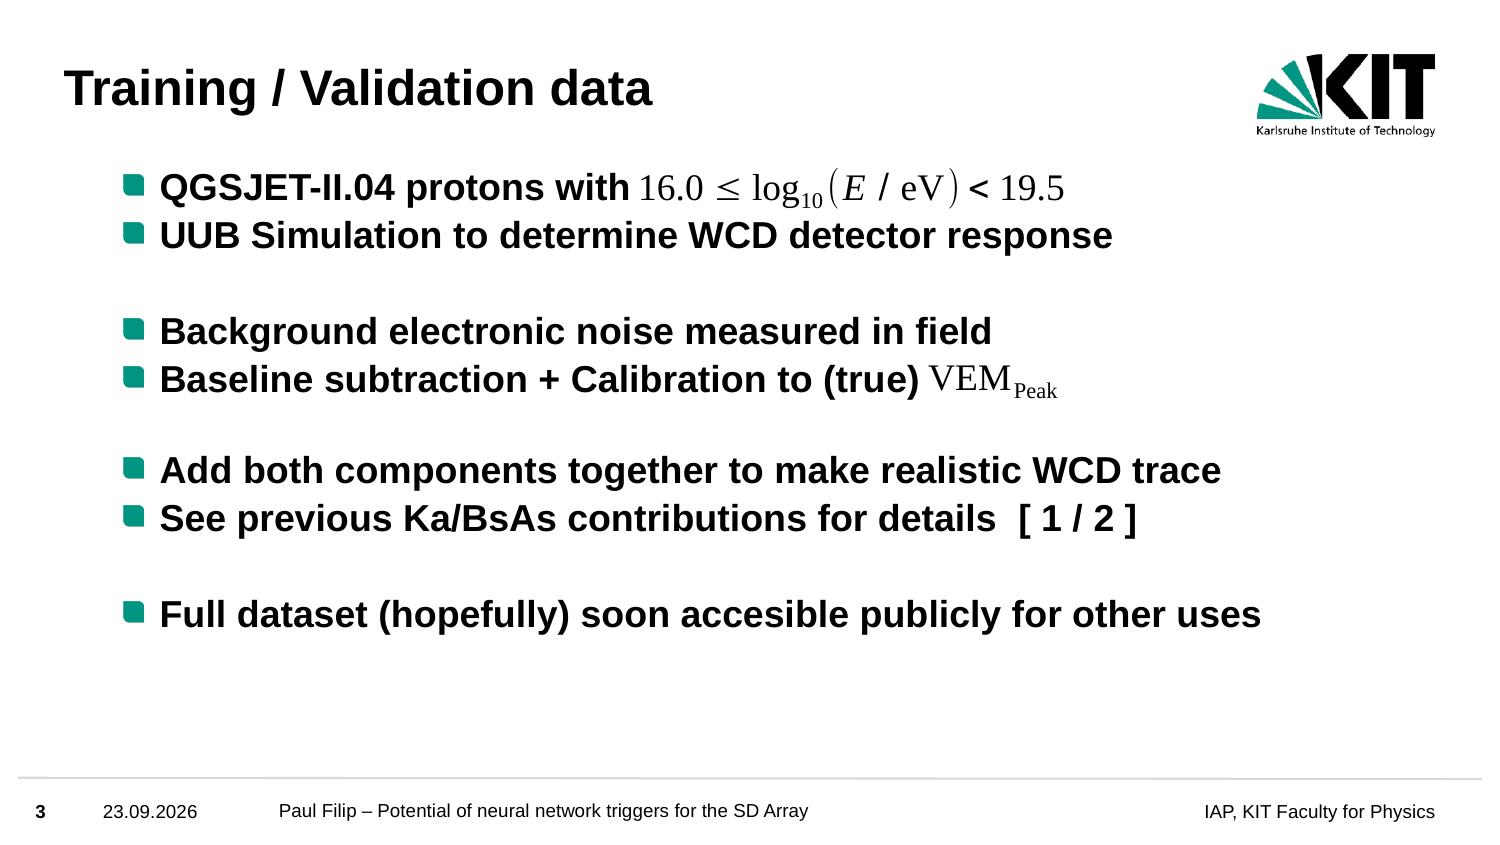

Training / Validation data
# QGSJET-II.04 protons with
UUB Simulation to determine WCD detector response
Background electronic noise measured in field
Baseline subtraction + Calibration to (true)
Add both components together to make realistic WCD trace
See previous Ka/BsAs contributions for details [ 1 / 2 ]
Full dataset (hopefully) soon accesible publicly for other uses
3